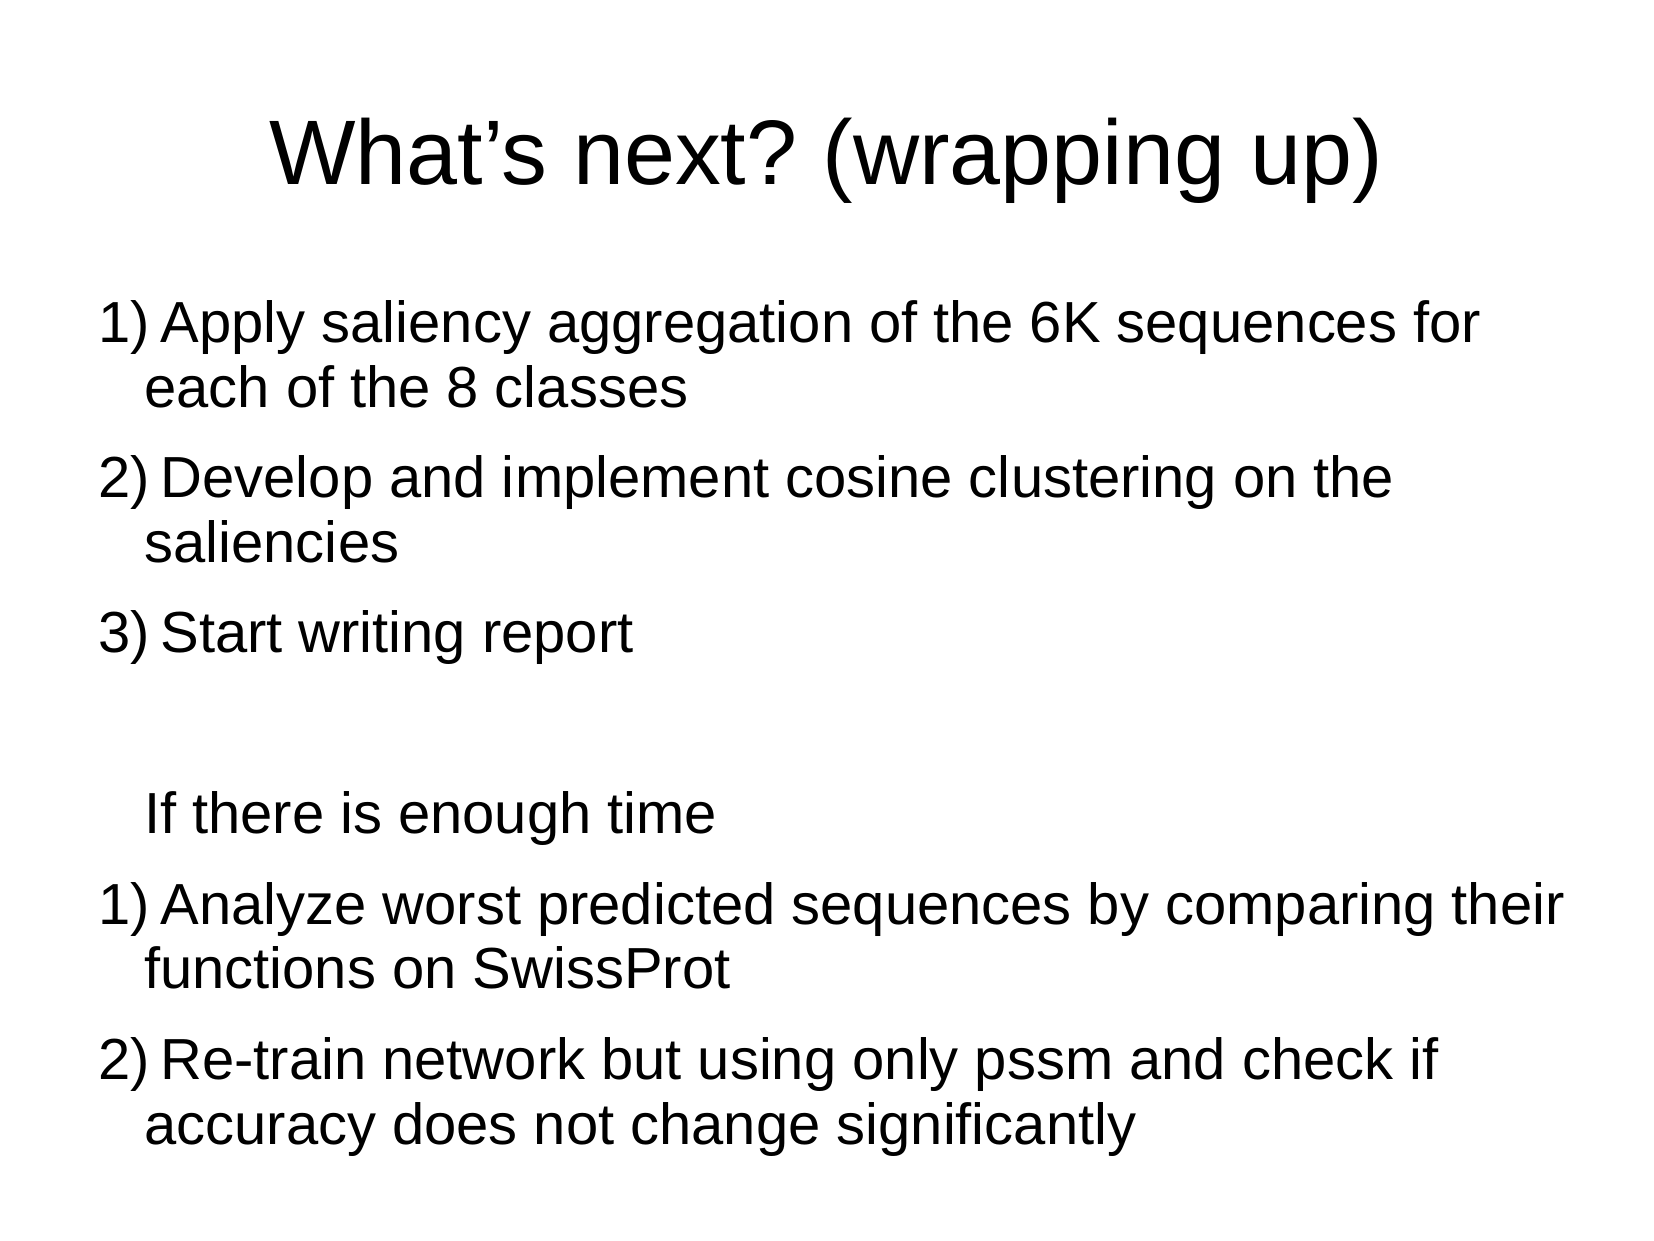

# What’s next? (wrapping up)
 Apply saliency aggregation of the 6K sequences for each of the 8 classes
 Develop and implement cosine clustering on the saliencies
 Start writing report
If there is enough time
 Analyze worst predicted sequences by comparing their functions on SwissProt
 Re-train network but using only pssm and check if accuracy does not change significantly